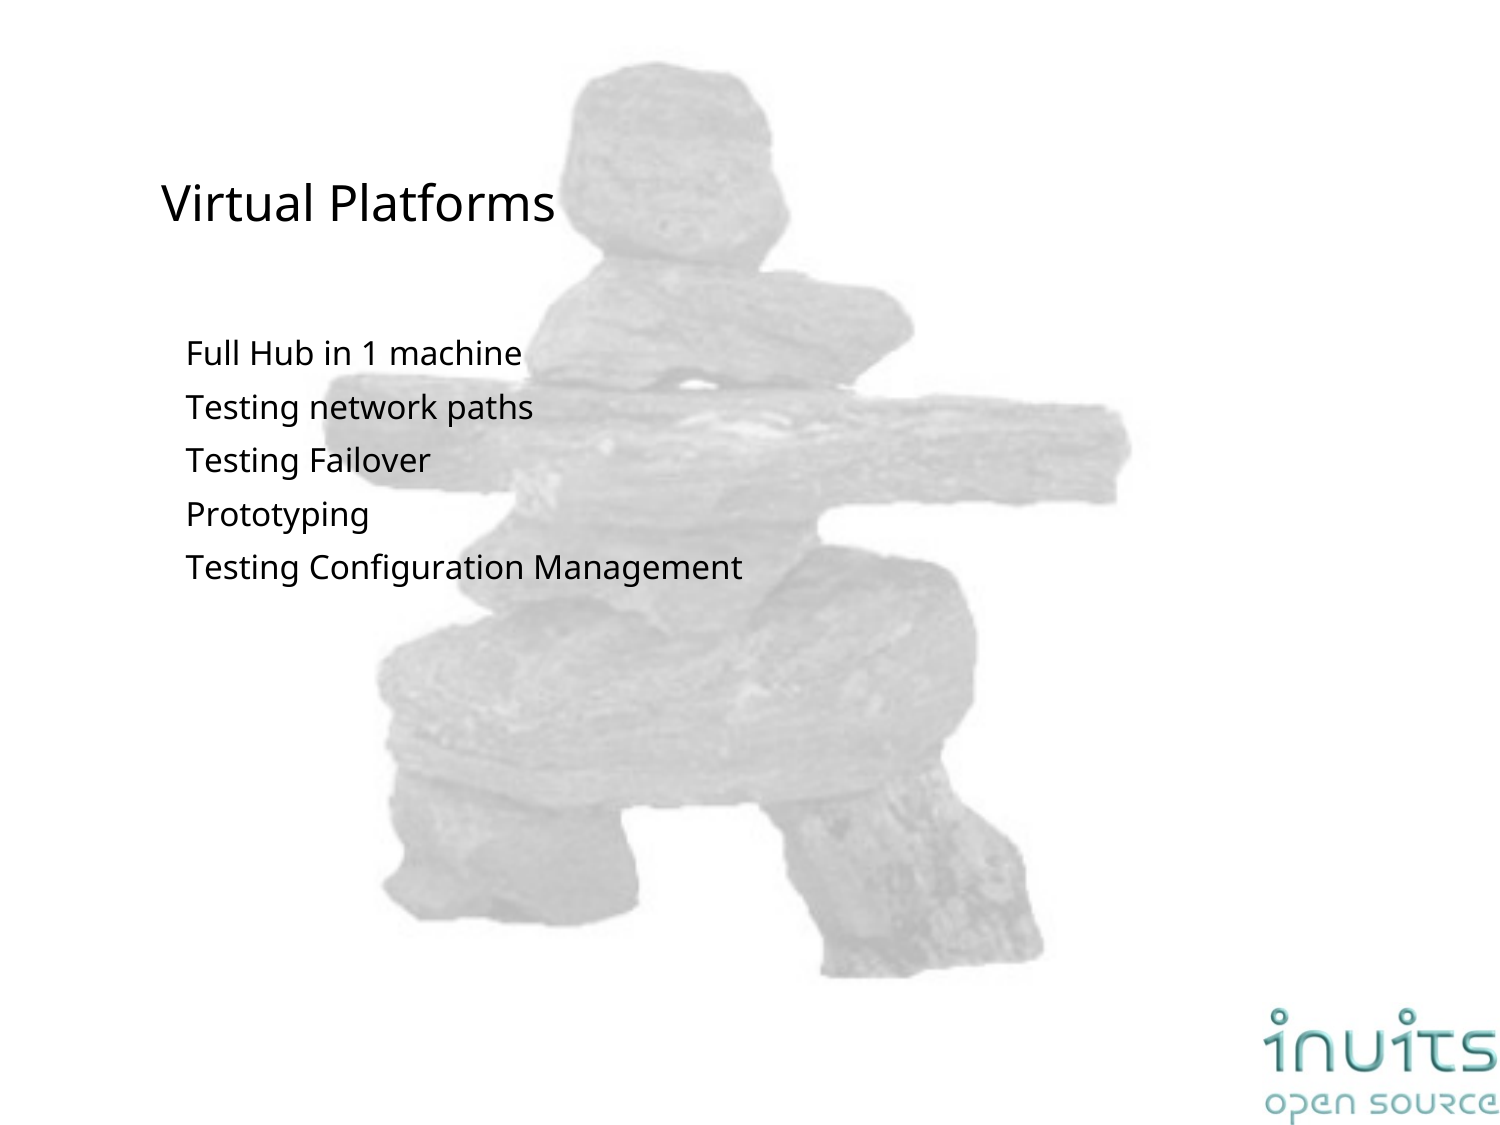

Virtual Platforms
# Full Hub in 1 machine
Testing network paths
Testing Failover
Prototyping
Testing Configuration Management